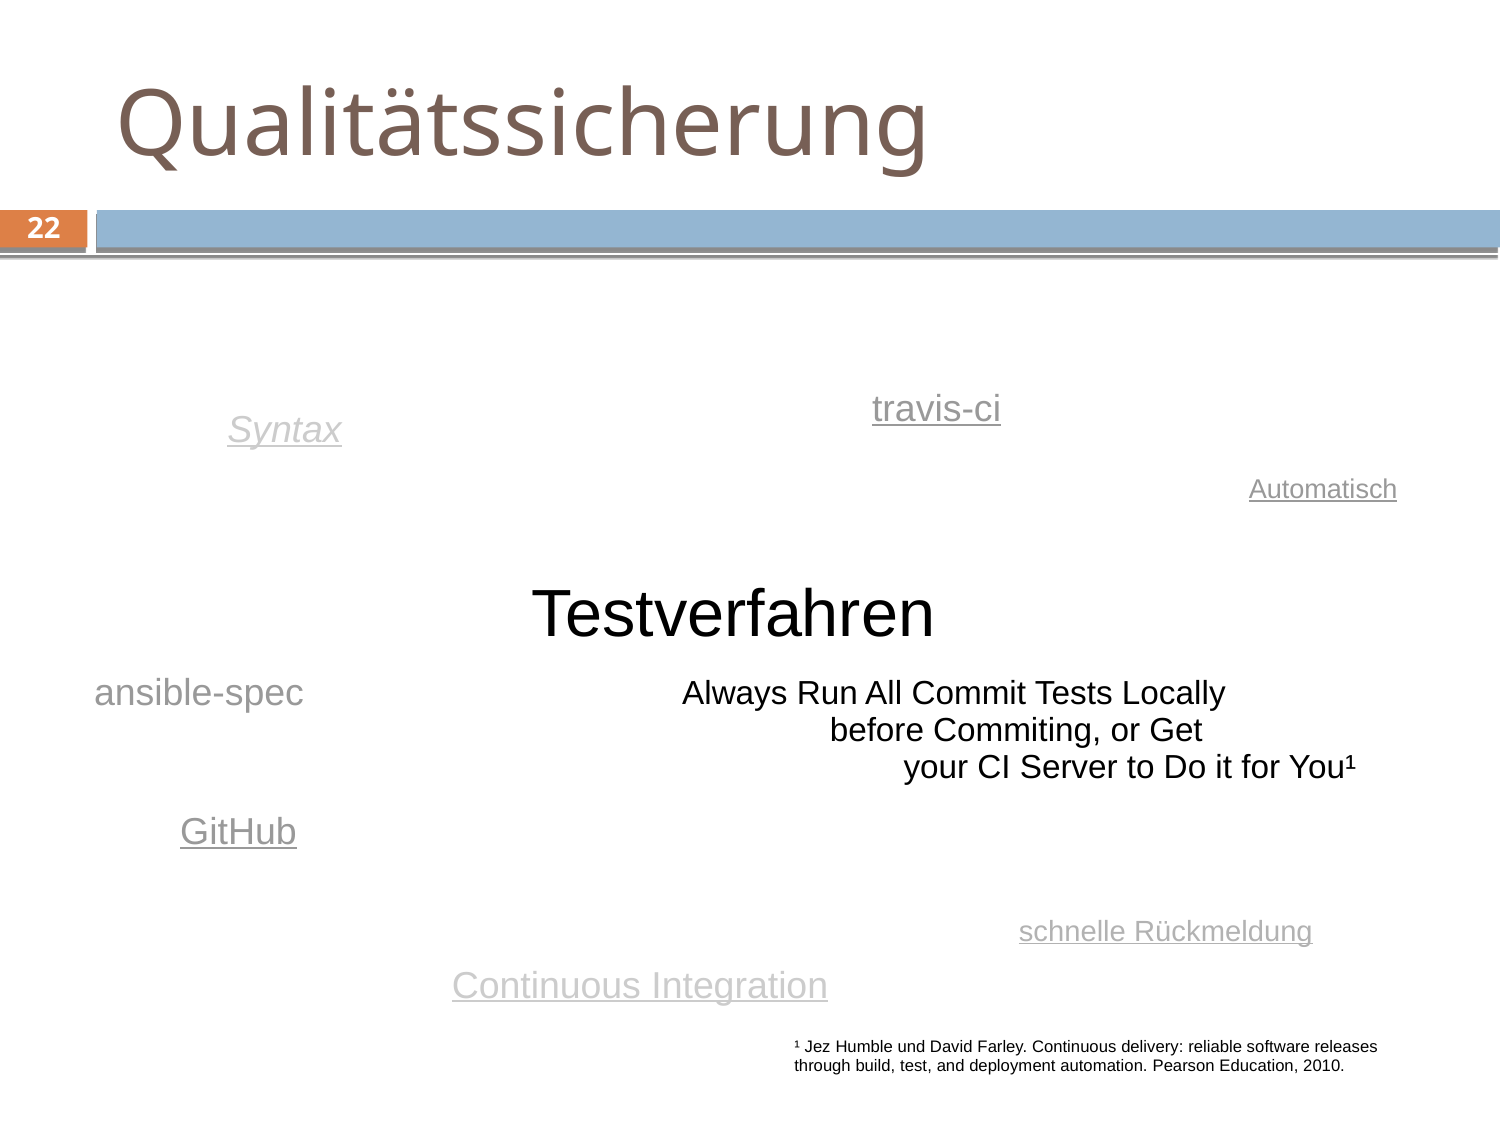

# Qualitätssicherung
22
Testverfahren
travis-ci
Syntax
Automatisch
ansible-spec
Always Run All Commit Tests Locally
		before Commiting, or Get
			your CI Server to Do it for You¹
GitHub
schnelle Rückmeldung
Continuous Integration
¹ Jez Humble und David Farley. Continuous delivery: reliable software releases
through build, test, and deployment automation. Pearson Education, 2010.